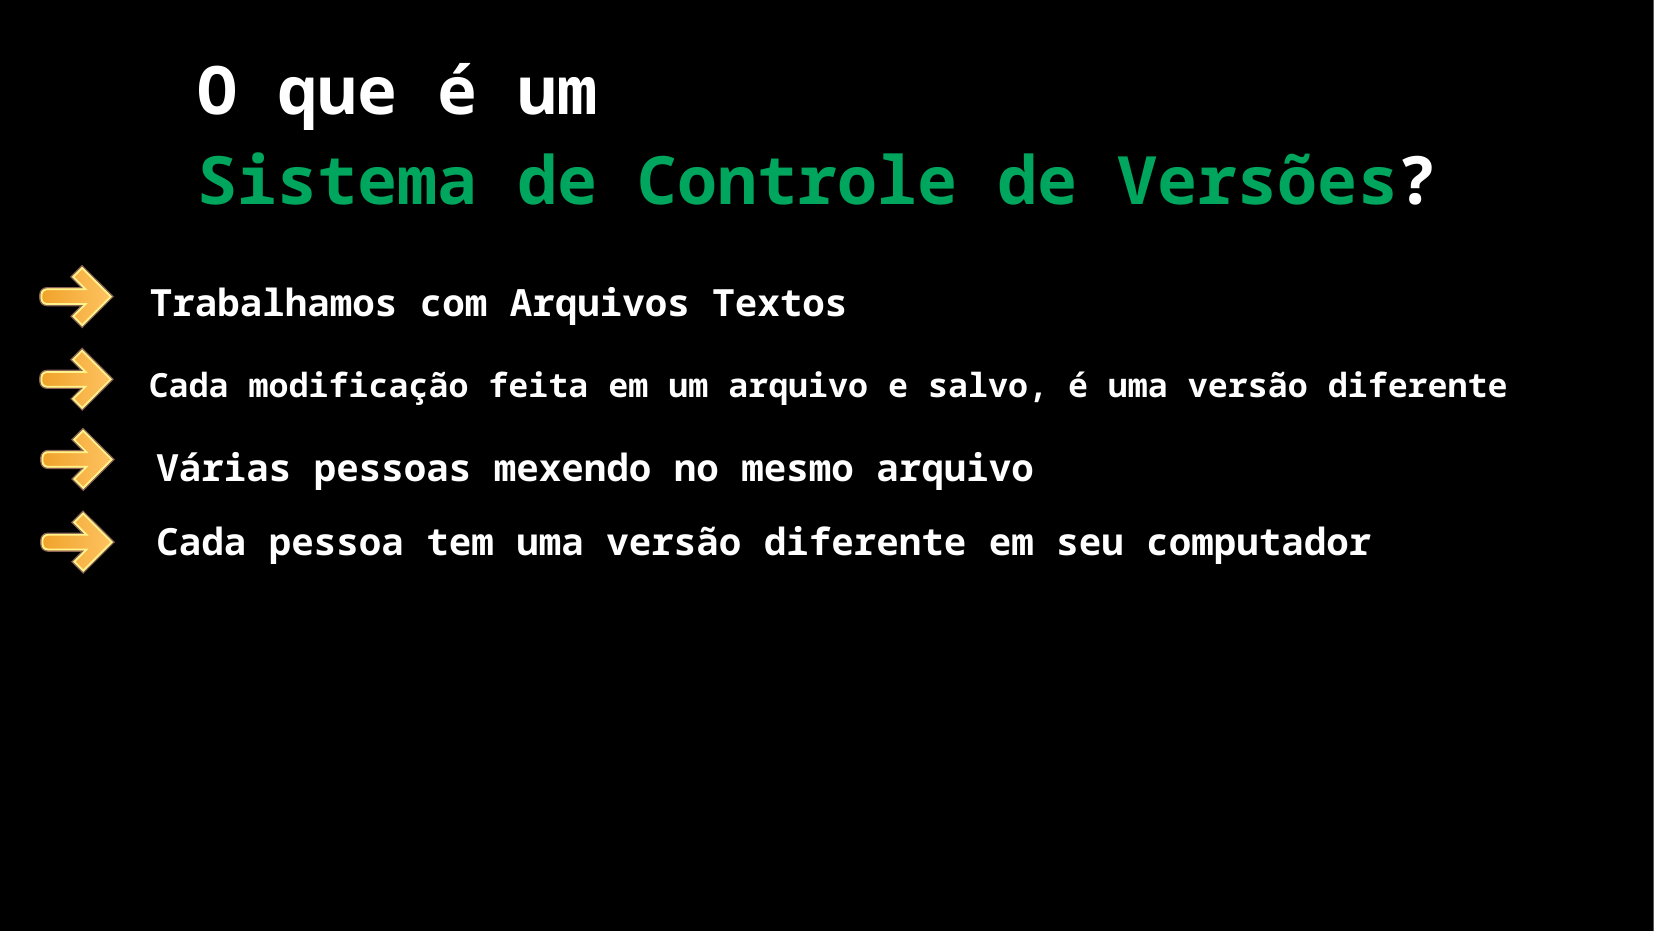

O que é um
Sistema de Controle de Versões?
Trabalhamos com Arquivos Textos
Cada modificação feita em um arquivo e salvo, é uma versão diferente
Várias pessoas mexendo no mesmo arquivo
Cada pessoa tem uma versão diferente em seu computador